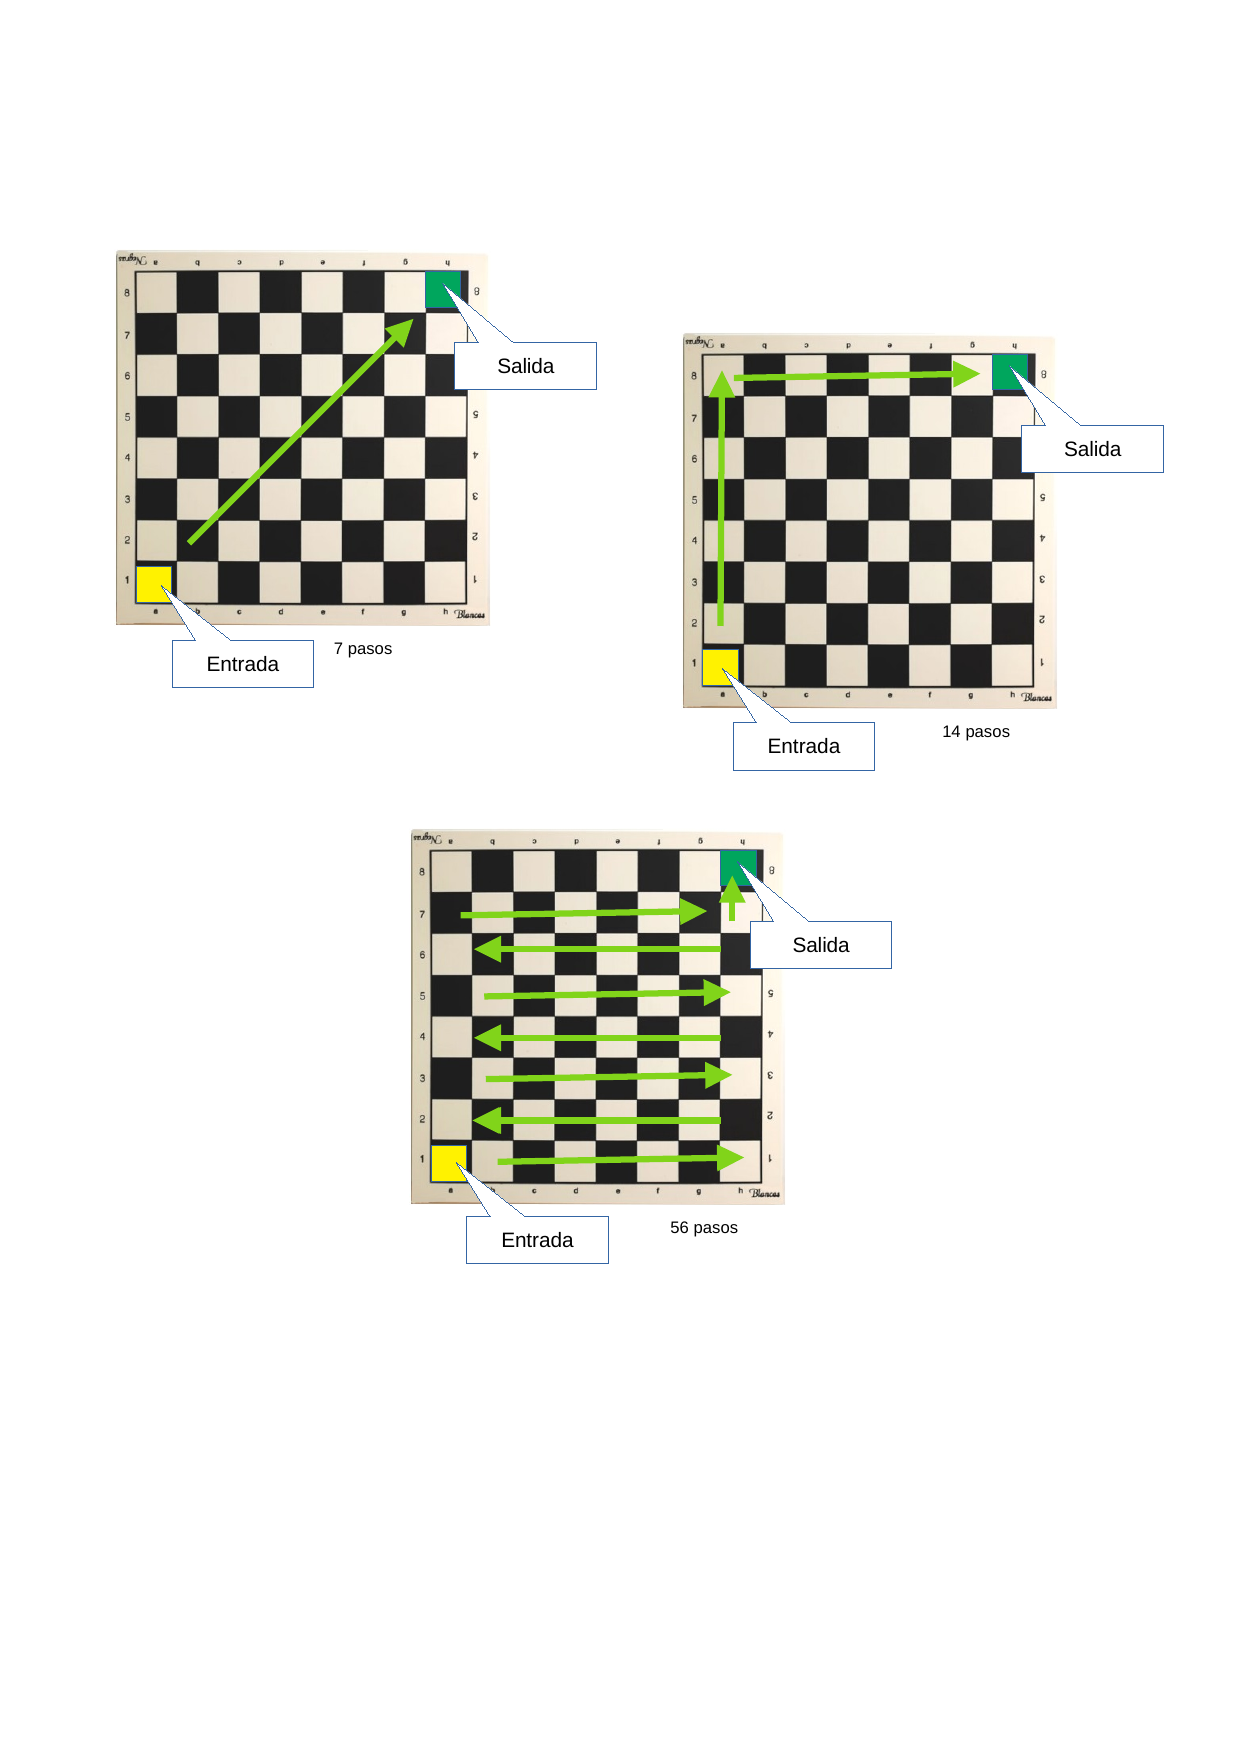

Salida
Salida
7 pasos
Entrada
14 pasos
Entrada
Salida
56 pasos
Entrada